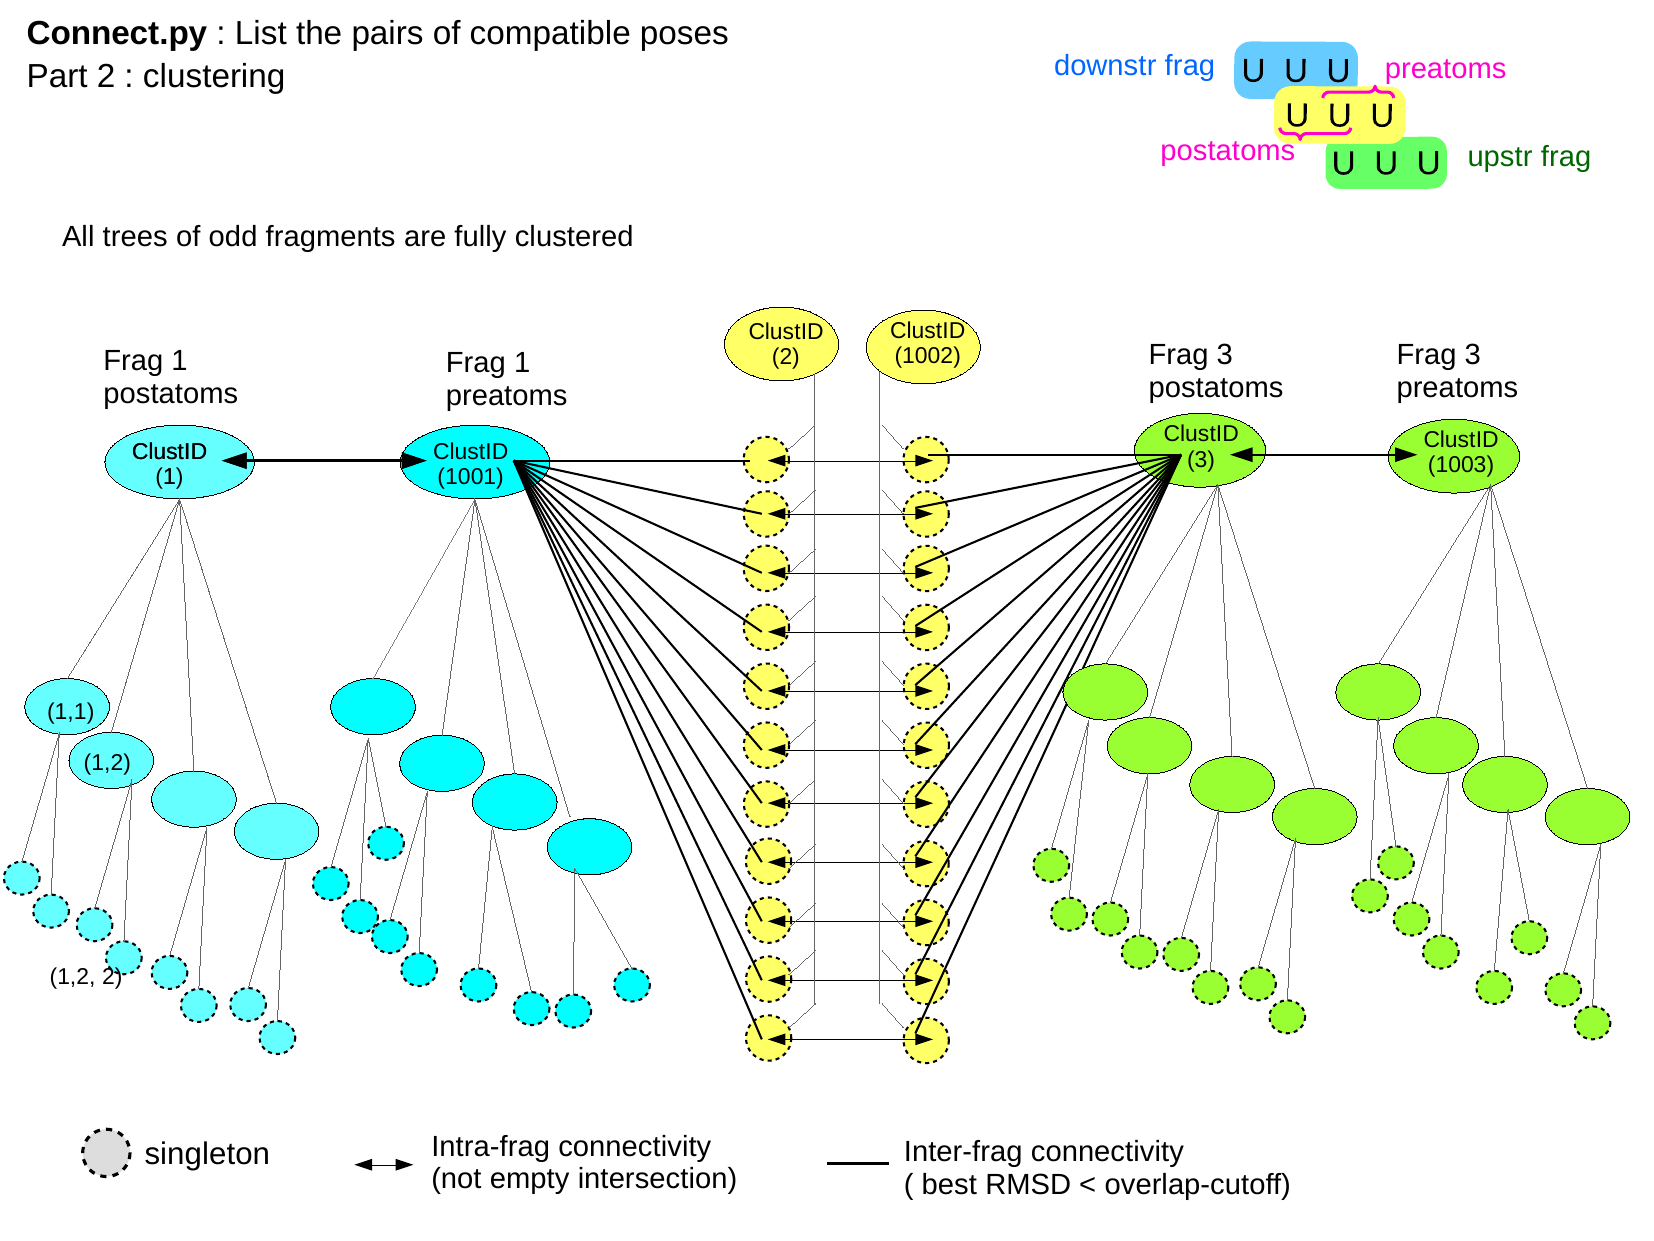

Connect.py : List the pairs of compatible poses
Part 2 : clustering
downstr frag
U U U
preatoms
U U U
postatoms
upstr frag
U U U
All trees of odd fragments are fully clustered
ClustID
(1002)
ClustID
(2)
Frag 3
postatoms
Frag 3
preatoms
Frag 1
postatoms
Frag 1
preatoms
ClustID
(3)
ClustID
(1003)
ClustID
1
ClustID
(1)
ClustID
(1001)
(1,1)
(1,2)
(1,2, 2)
Intra-frag connectivity
(not empty intersection)
Inter-frag connectivity
( best RMSD < overlap-cutoff)
singleton